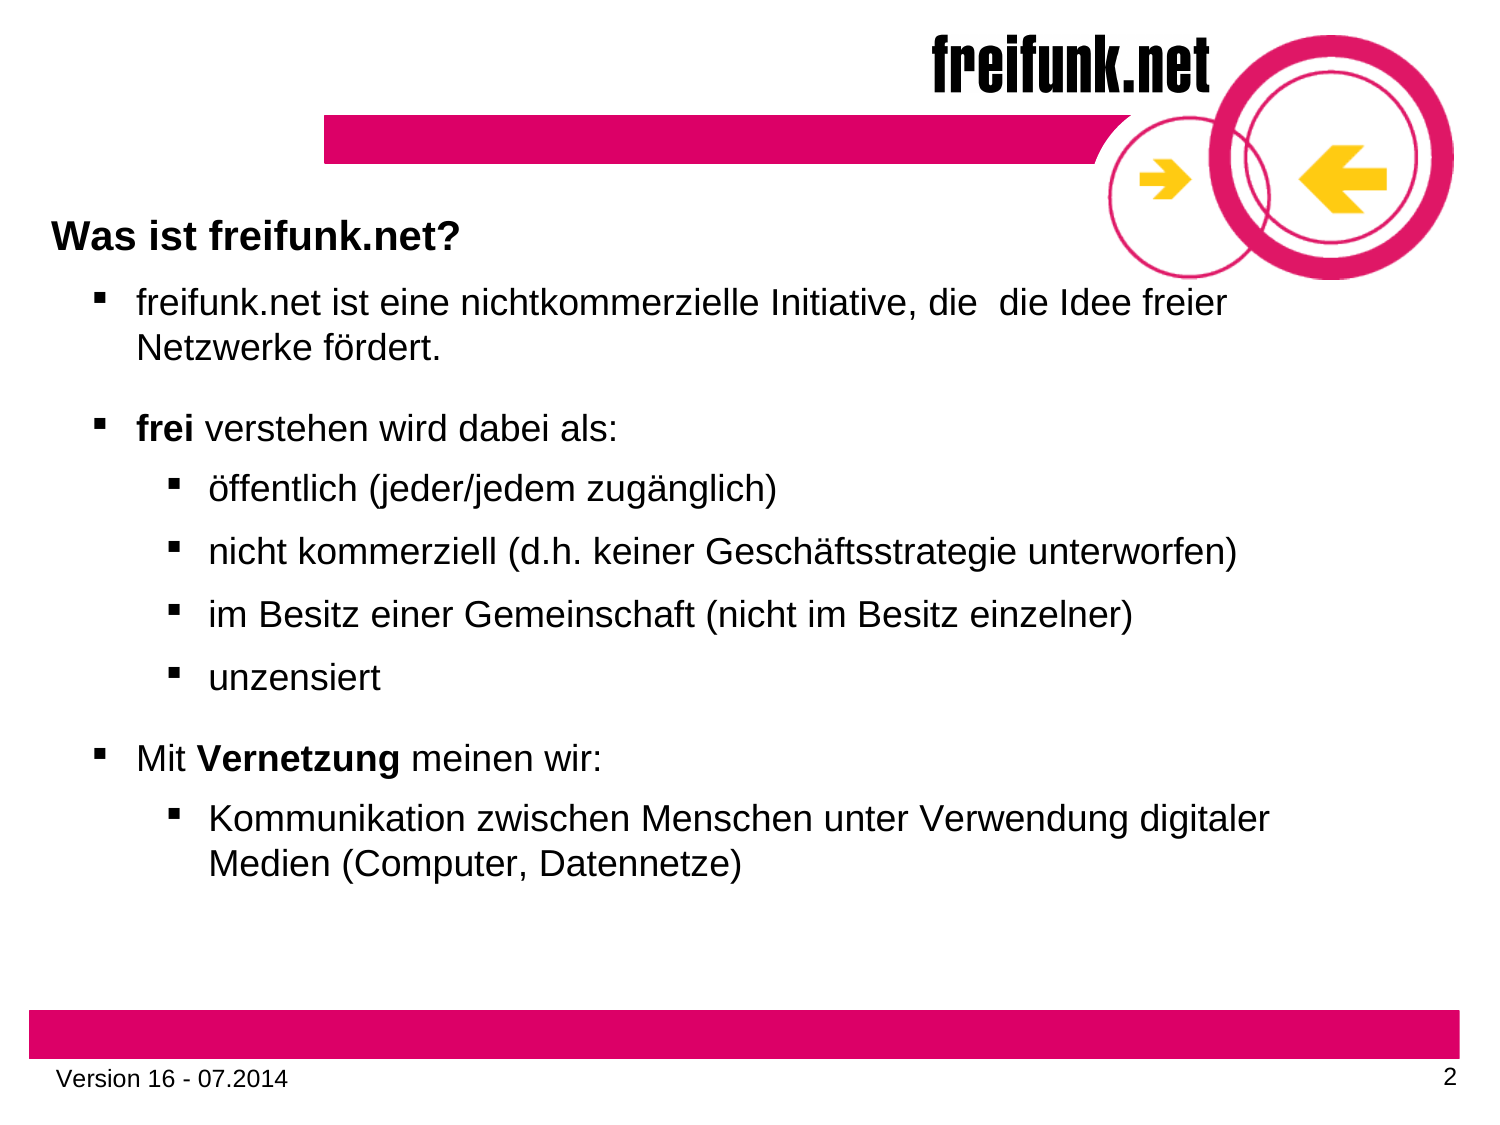

Was ist freifunk.net?
freifunk.net ist eine nichtkommerzielle Initiative, die die Idee freier Netzwerke fördert.
frei verstehen wird dabei als:
öffentlich (jeder/jedem zugänglich)
nicht kommerziell (d.h. keiner Geschäftsstrategie unterworfen)
im Besitz einer Gemeinschaft (nicht im Besitz einzelner)
unzensiert
Mit Vernetzung meinen wir:
Kommunikation zwischen Menschen unter Verwendung digitaler Medien (Computer, Datennetze)
2
Version 16 - 07.2014